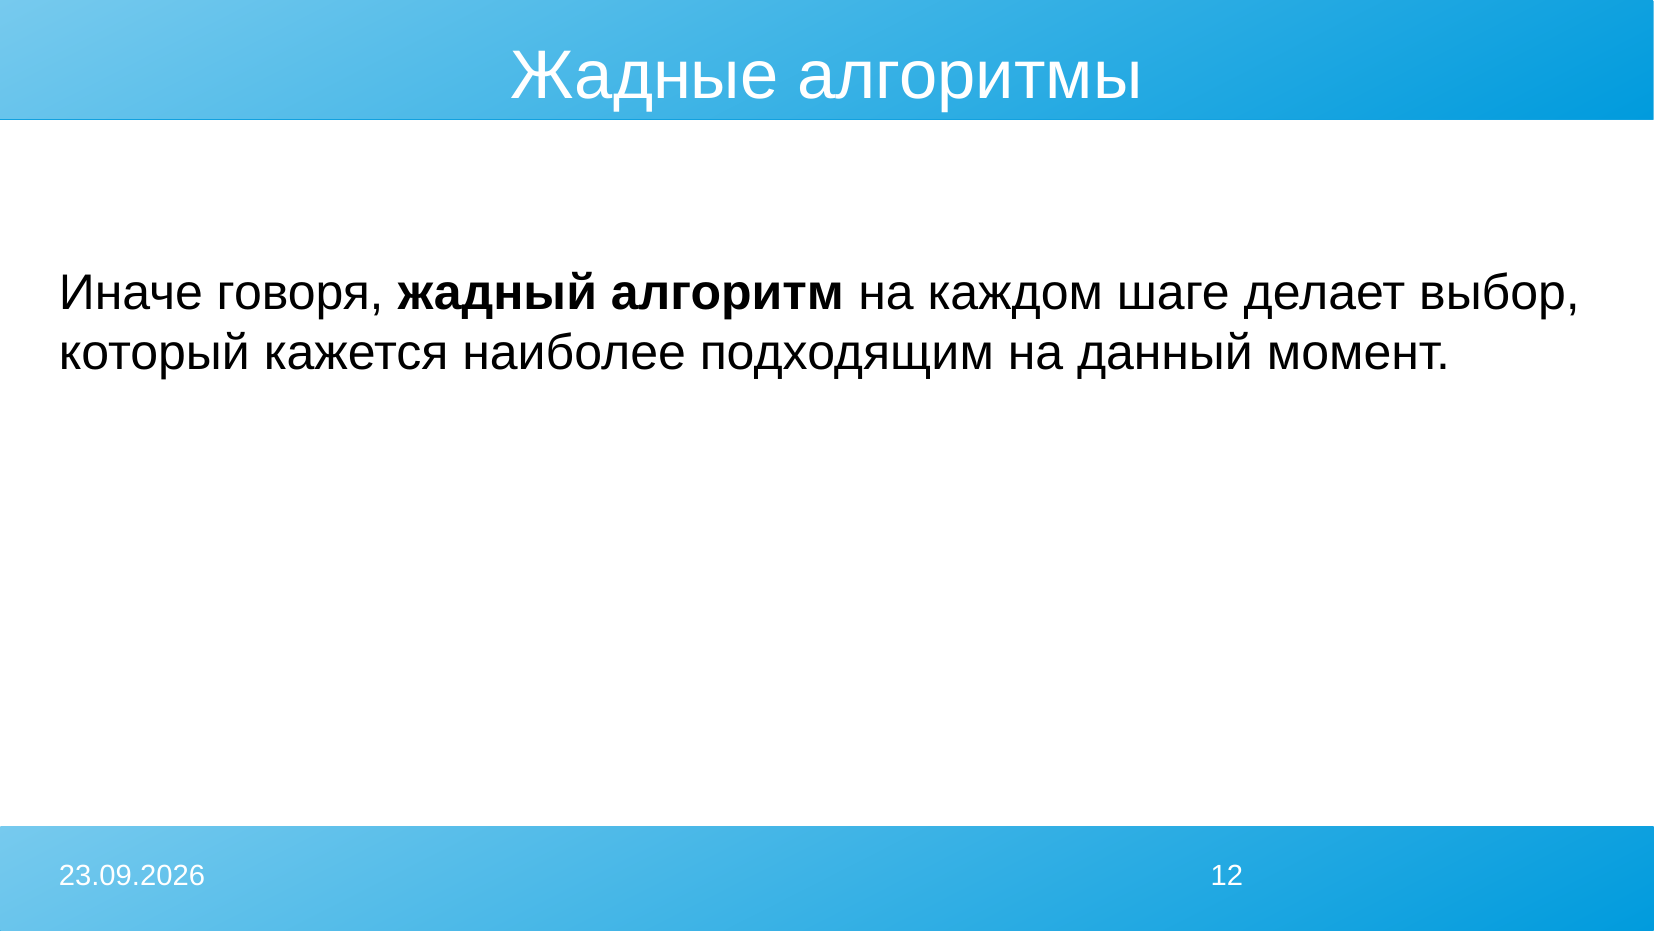

# Жадные алгоритмы
Иначе говоря, жадный алгоритм на каждом шаге делает выбор, который кажется наиболее подходящим на данный момент.
11